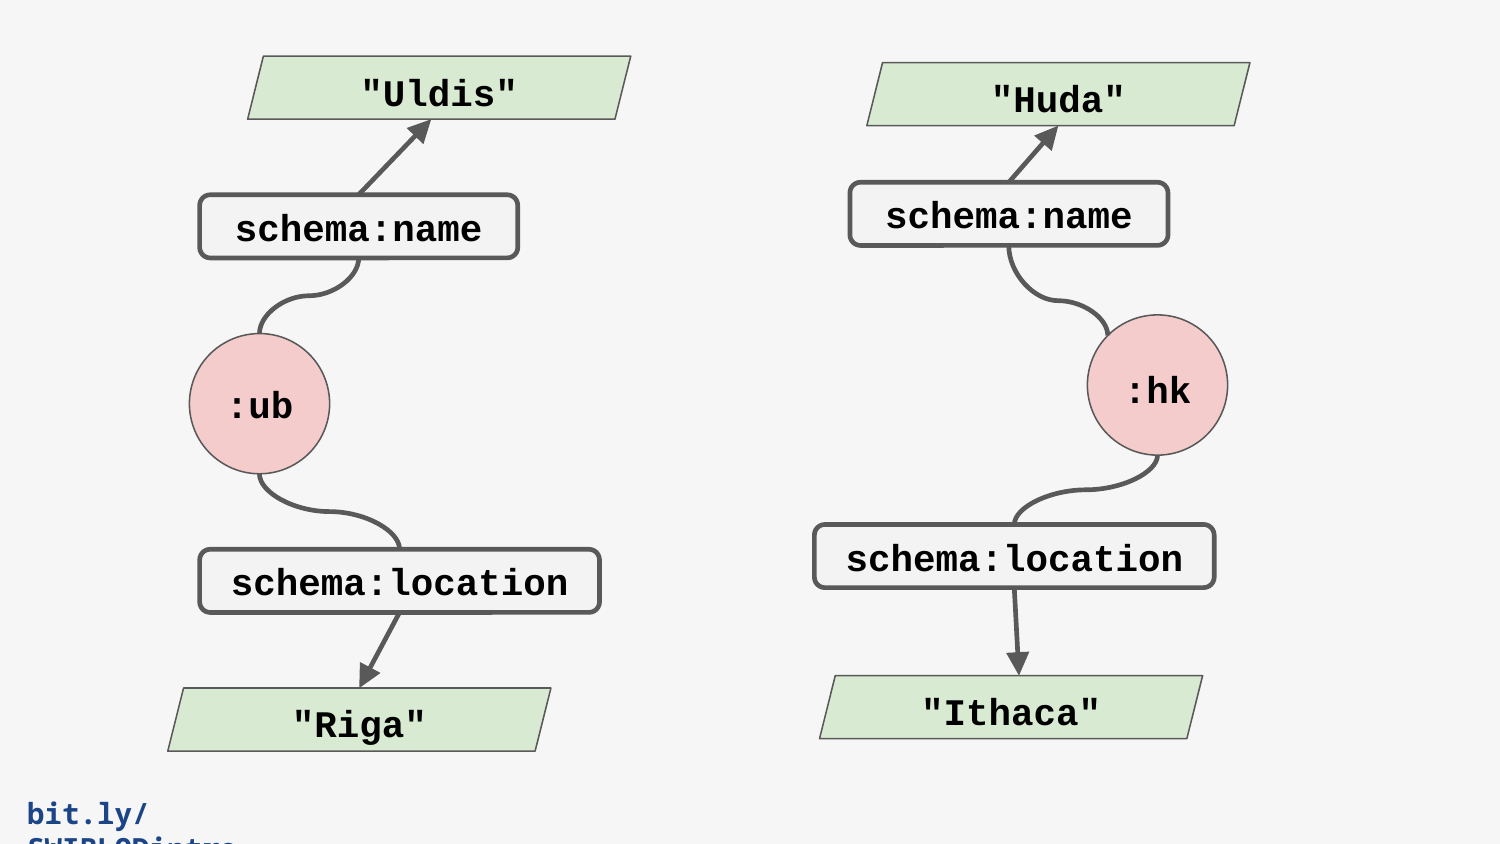

"Uldis"
"Huda"
schema:name
schema:name
:hk
:ub
schema:location
schema:location
"Ithaca"
"Riga"